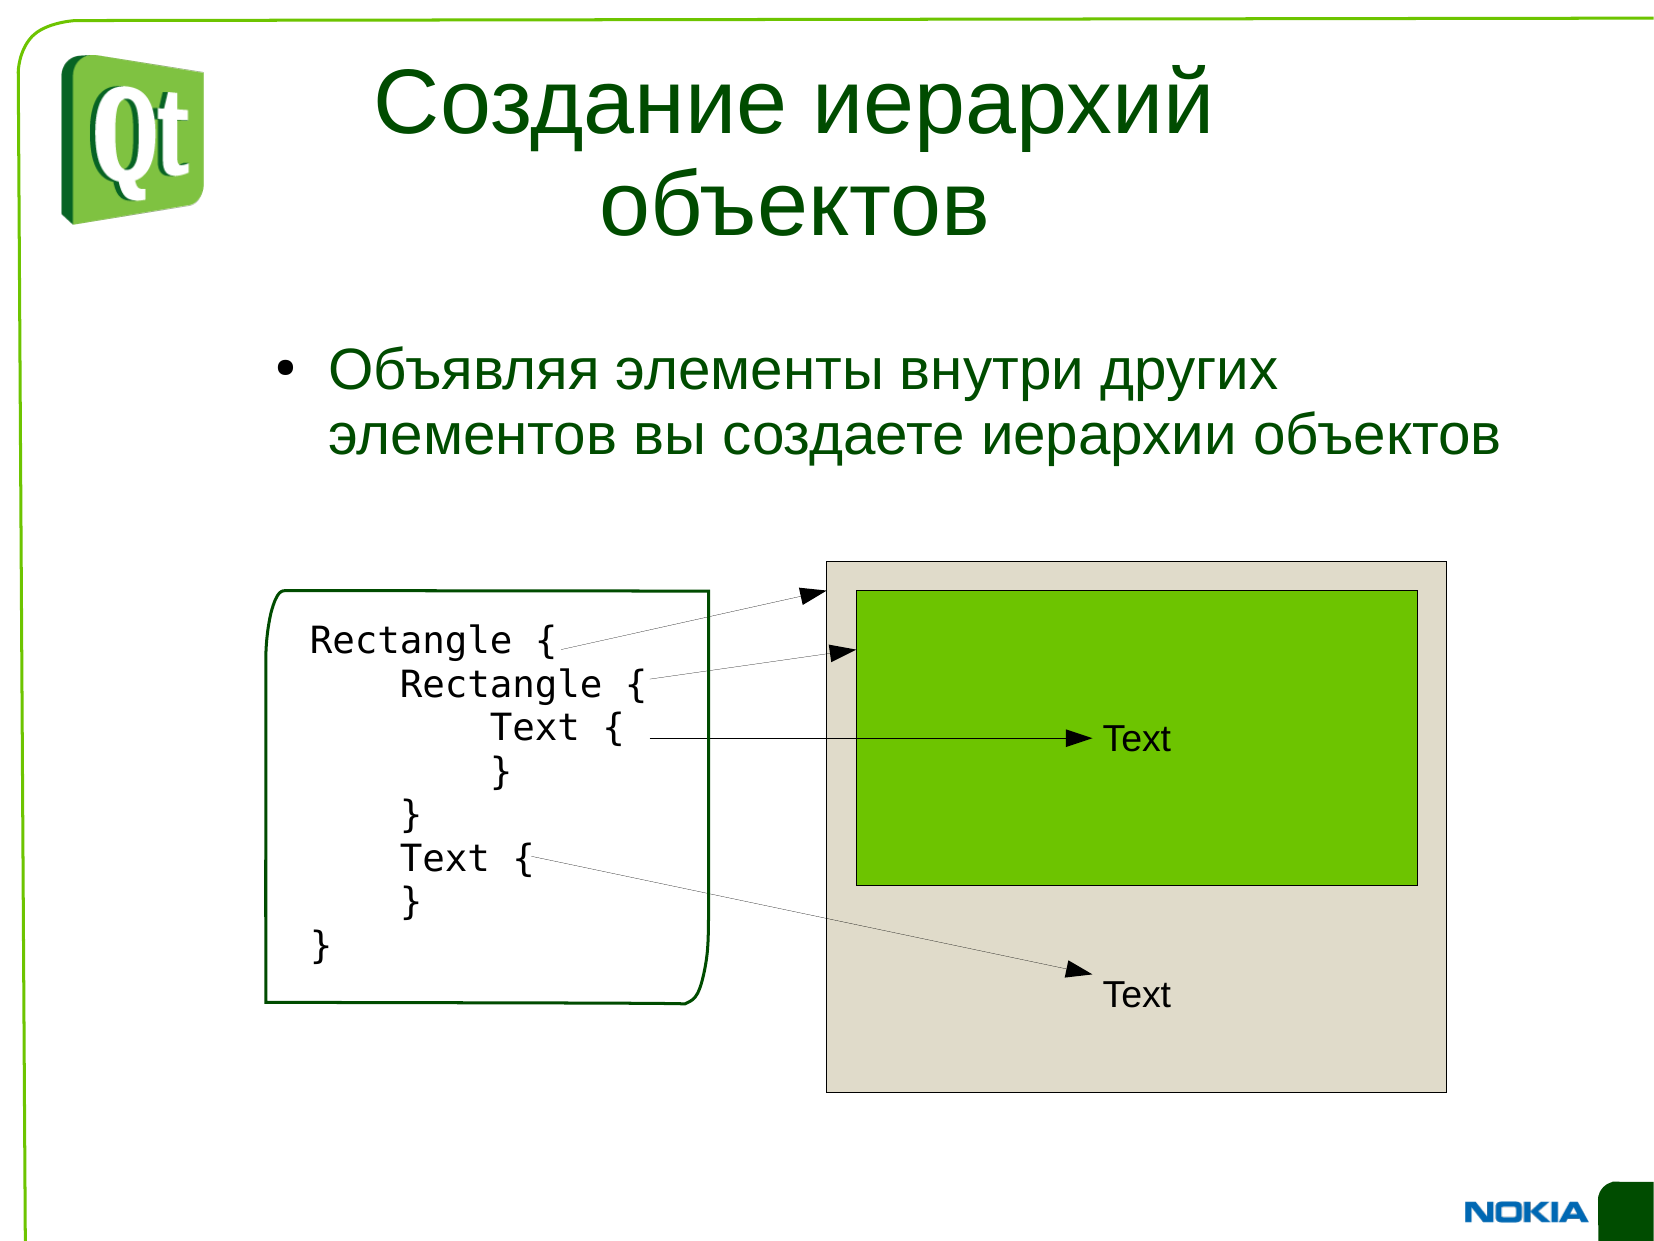

# Создание иерархий объектов
Объявляя элементы внутри других элементов вы создаете иерархии объектов
Text
Text
Rectangle {
 Rectangle {
 Text {
 }
 }
 Text {
 }
}